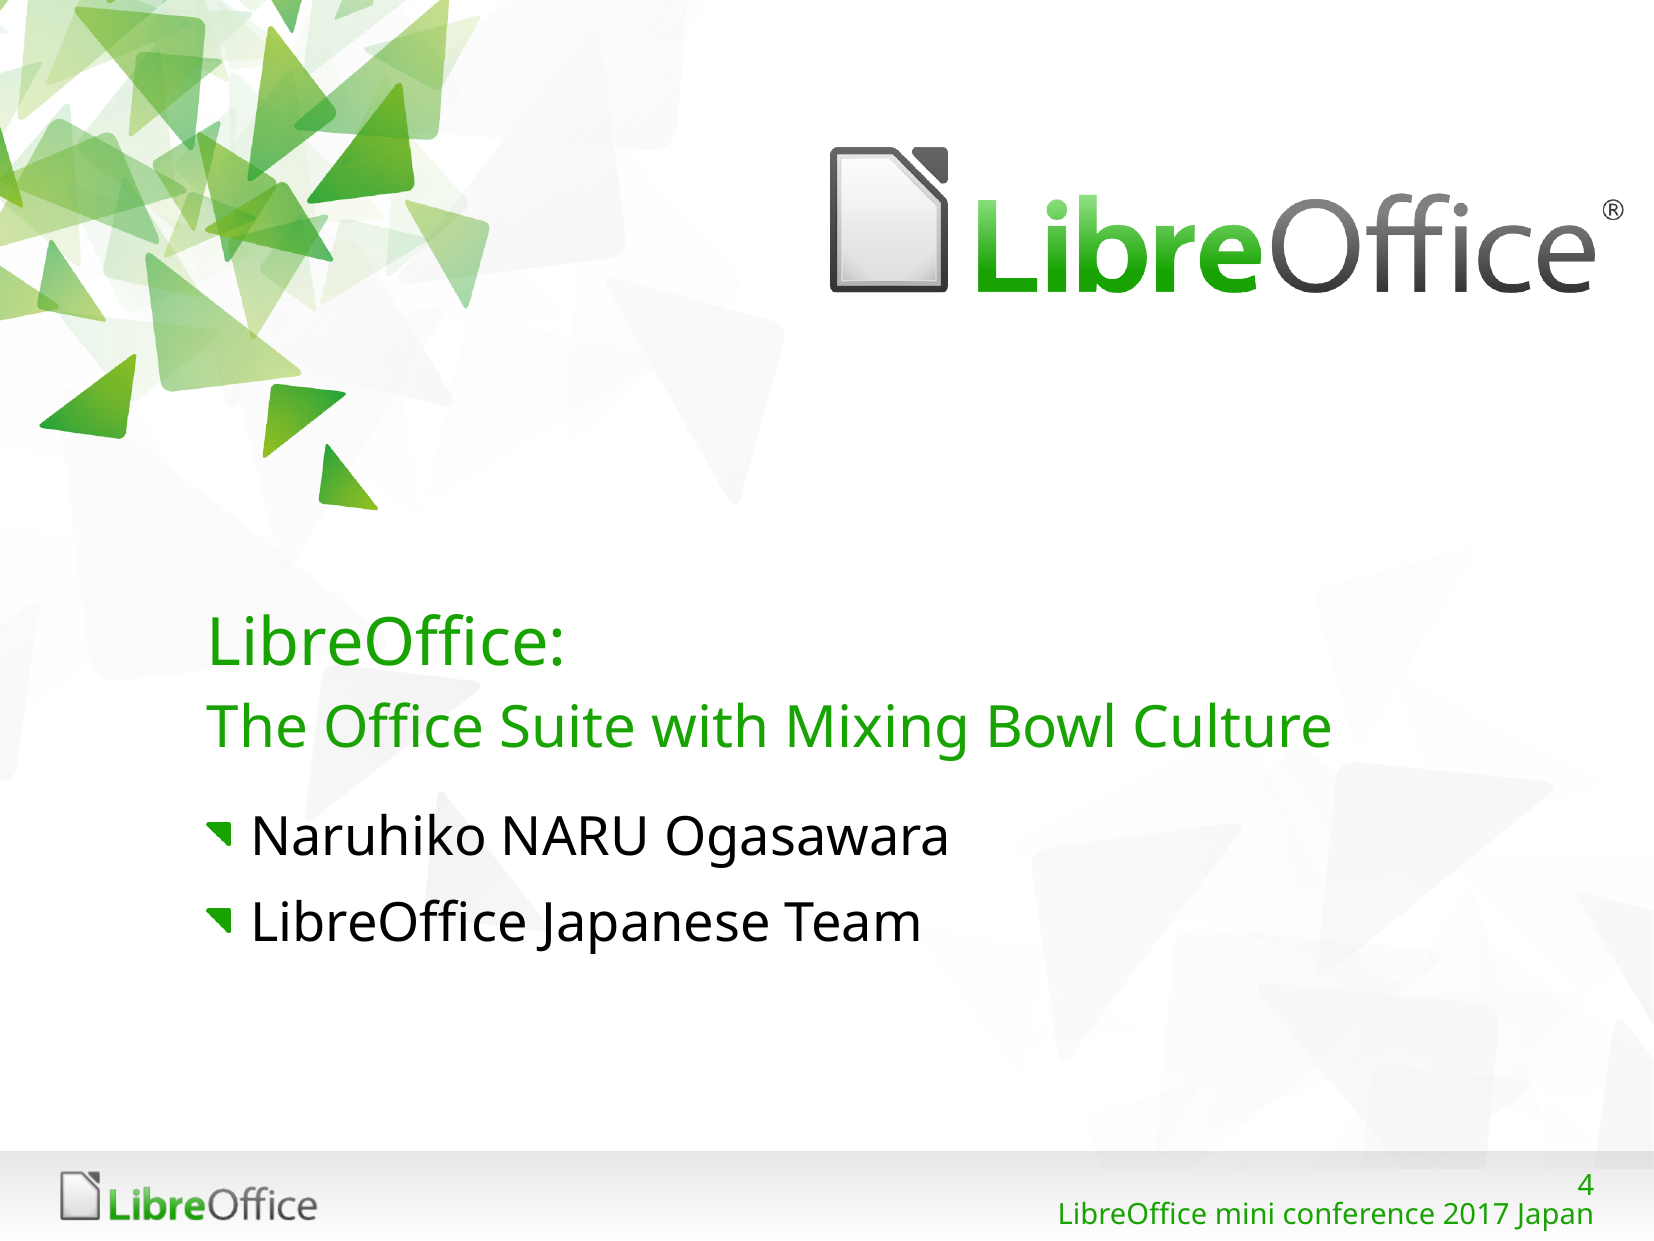

# LibreOffice: The Office Suite with Mixing Bowl Culture
Naruhiko NARU Ogasawara
LibreOffice Japanese Team
4
 LibreOffice mini conference 2017 Japan